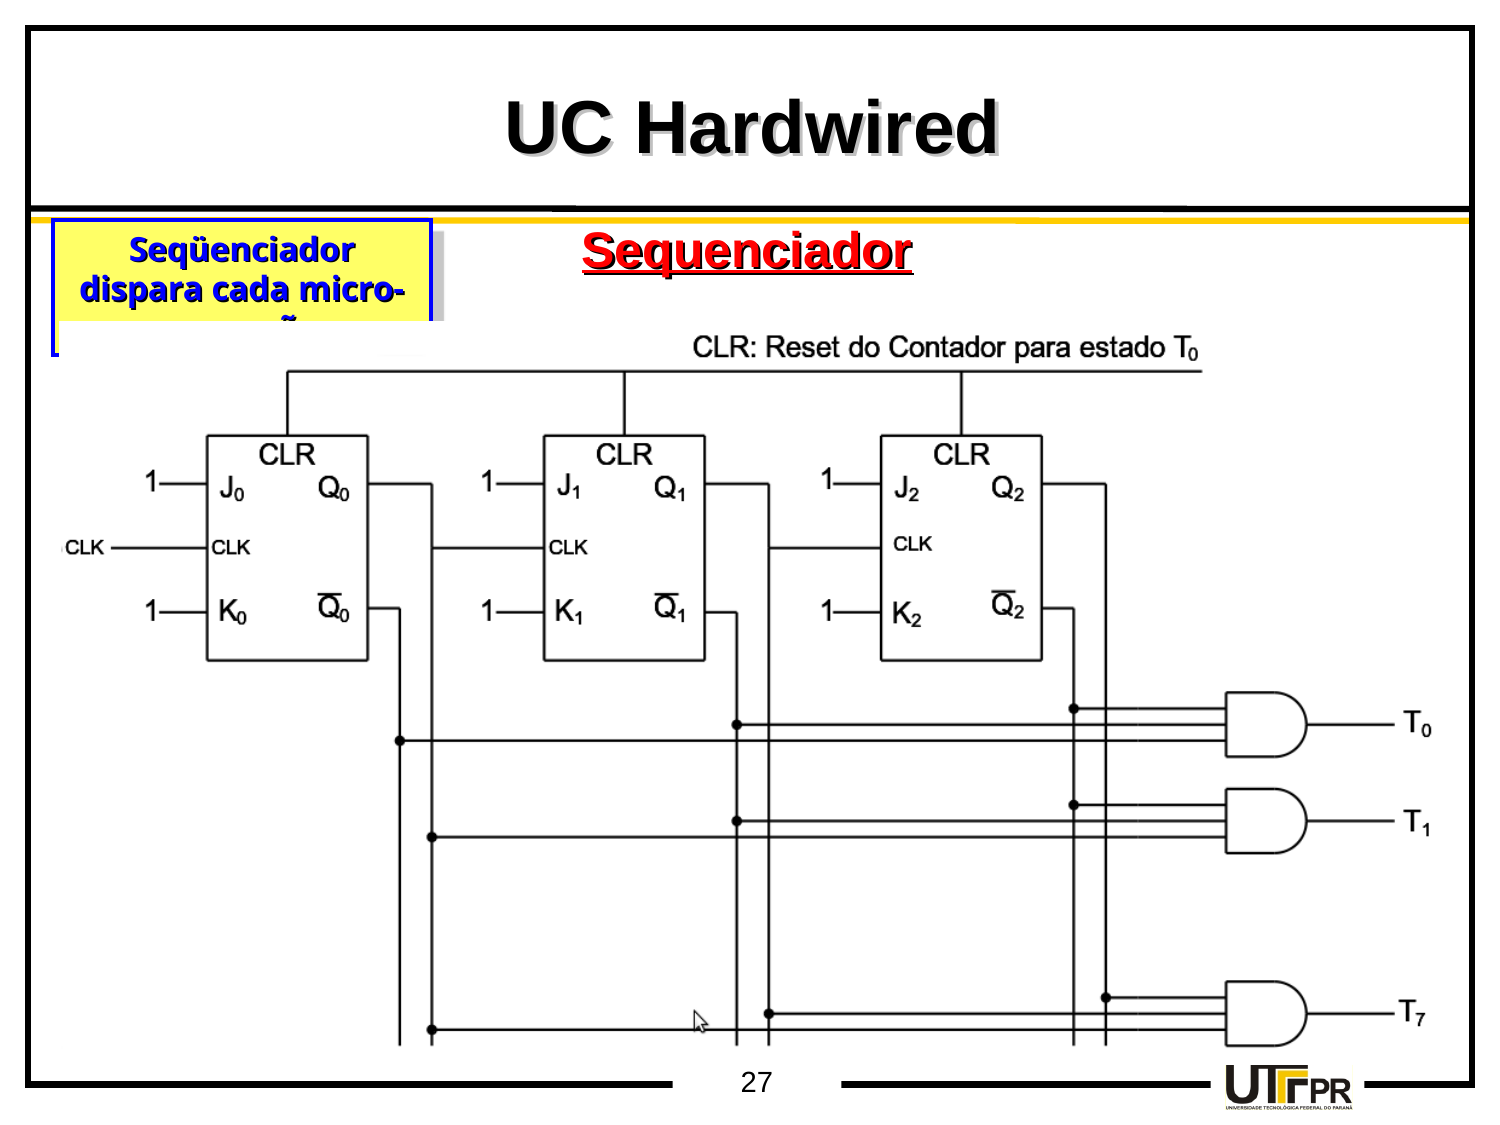

UC Hardwired
# Sequenciador
Seqüenciador dispara cada micro-operação